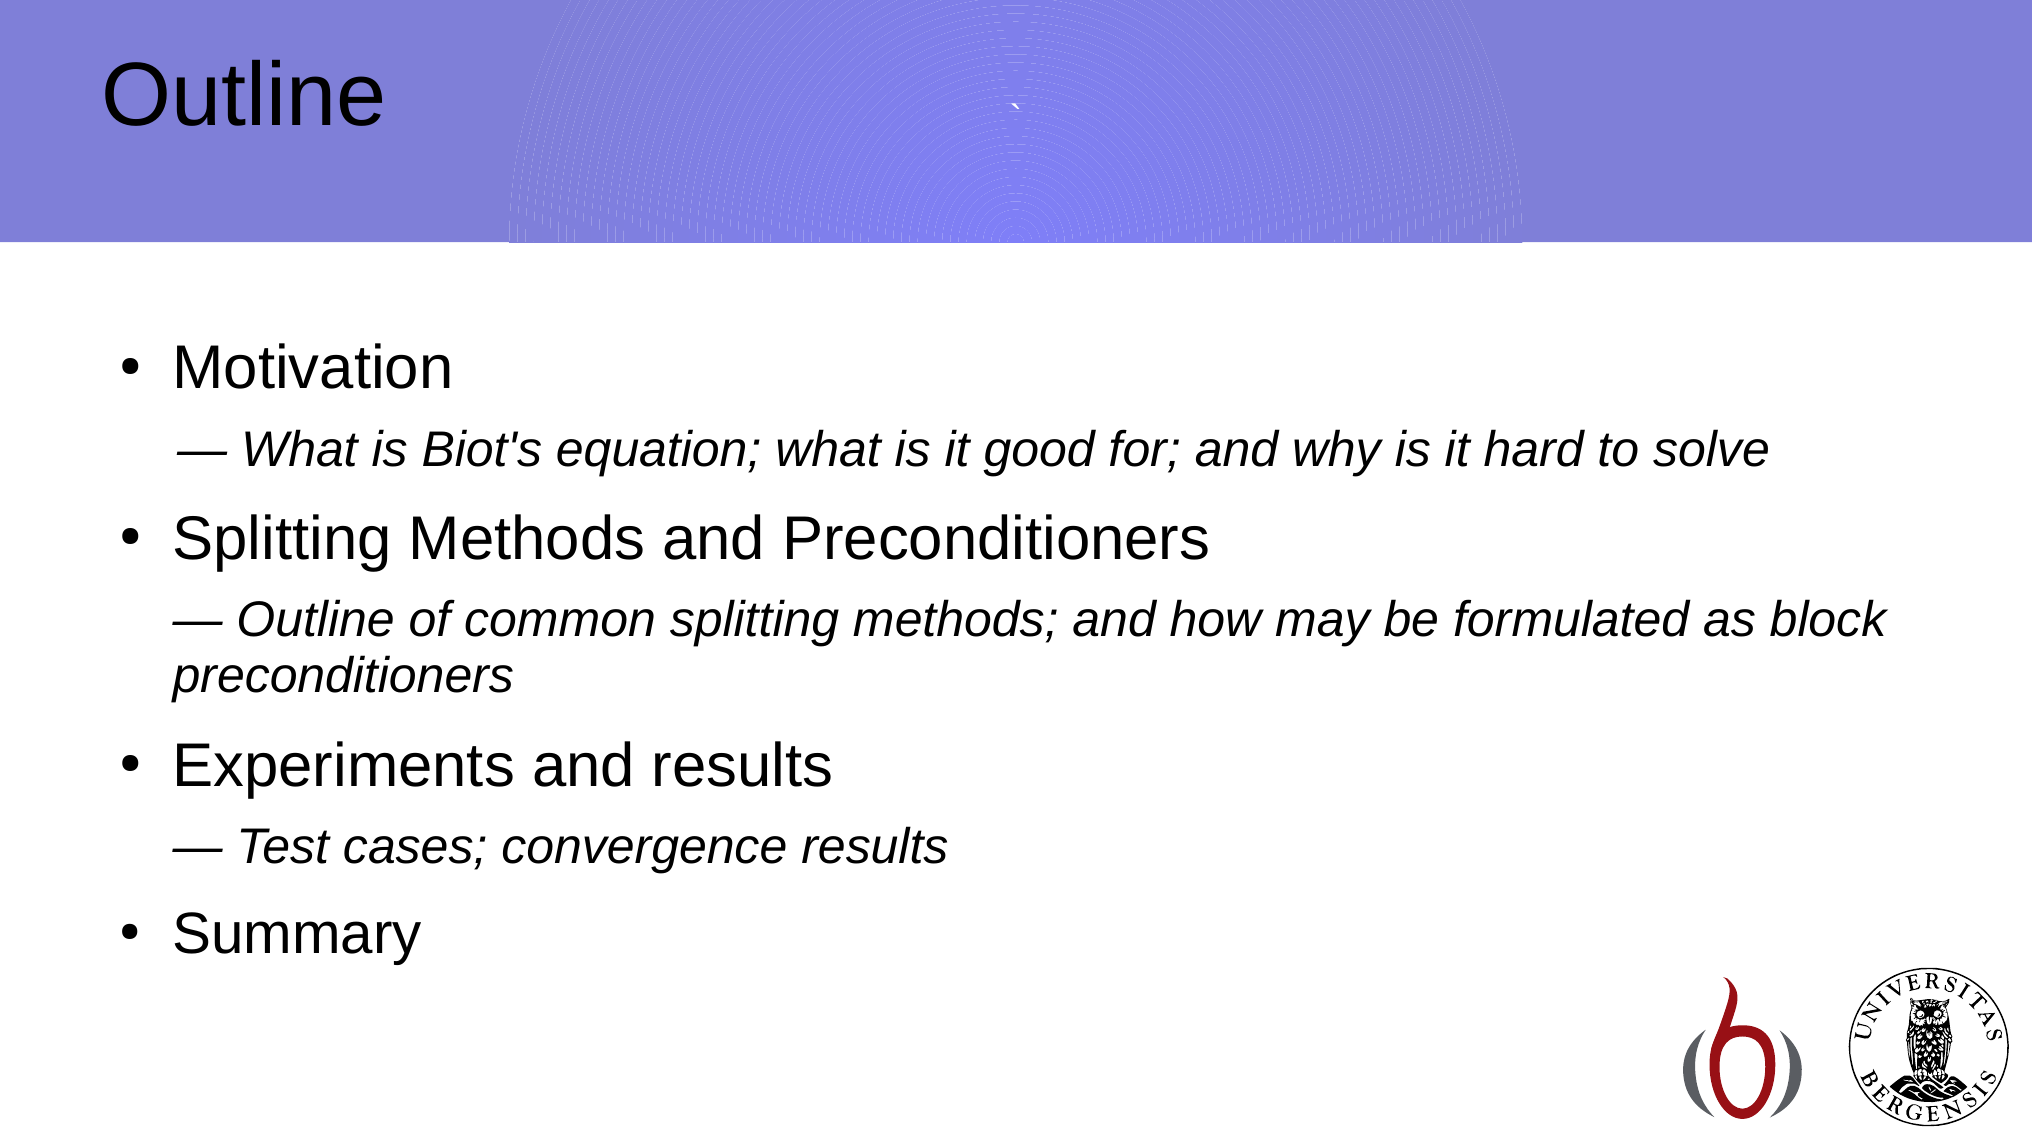

# Outline
Motivation
 — What is Biot's equation; what is it good for; and why is it hard to solve
Splitting Methods and Preconditioners
— Outline of common splitting methods; and how may be formulated as block preconditioners
Experiments and results
— Test cases; convergence results
Summary